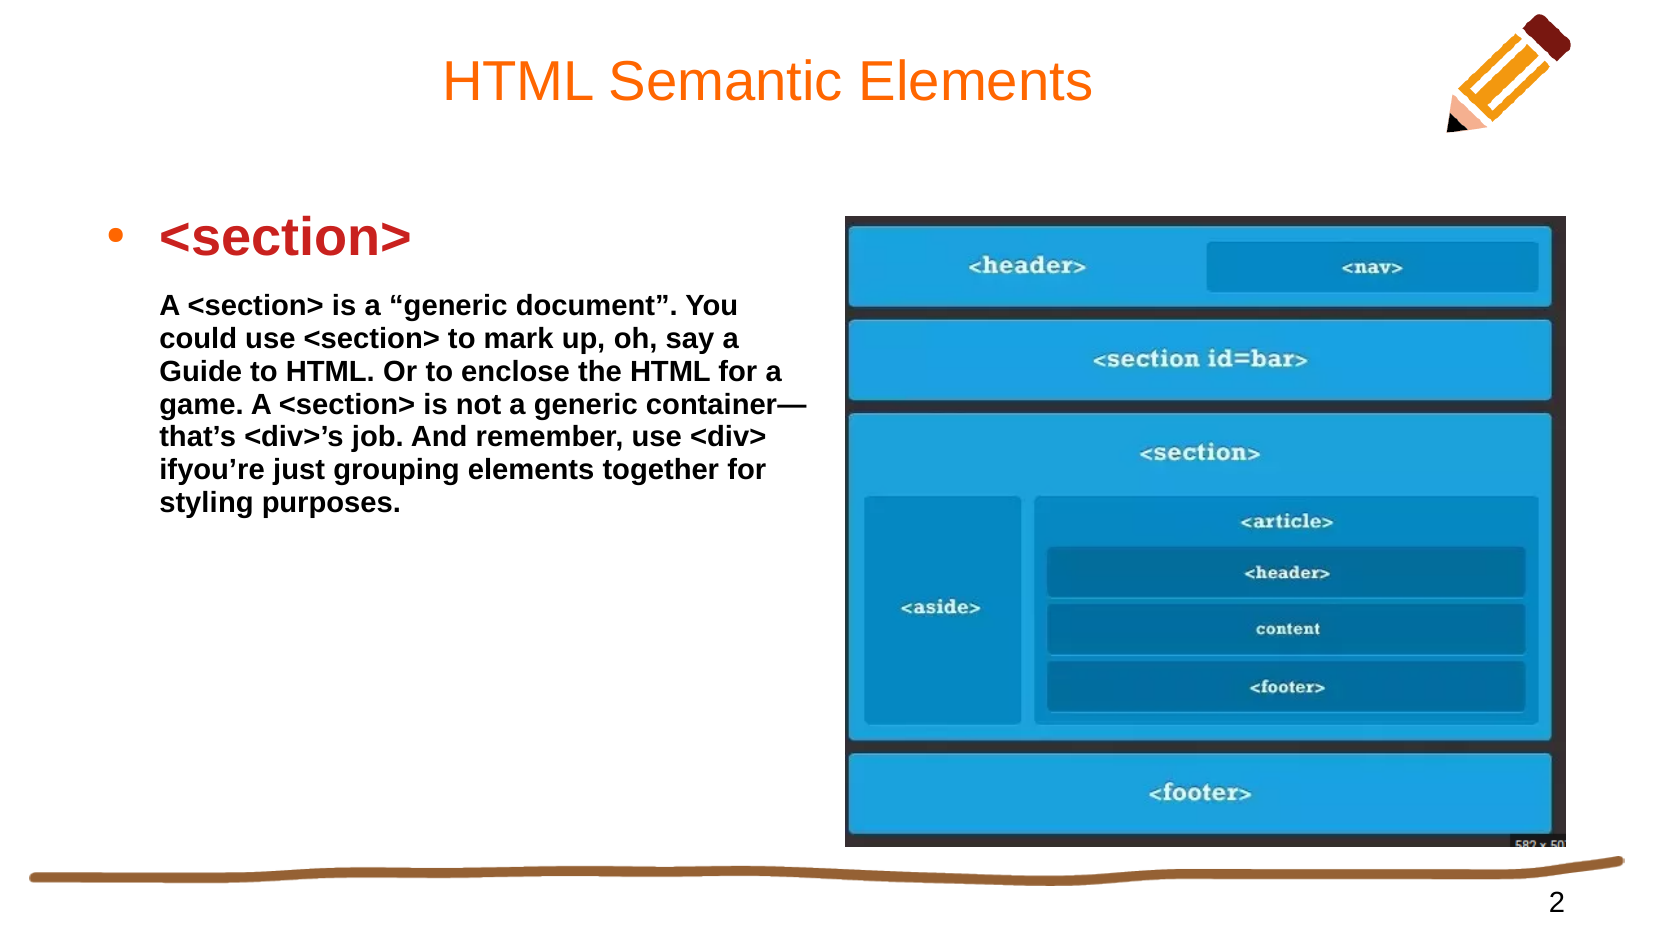

# HTML Semantic Elements
<section>
A <section> is a “generic document”. You could use <section> to mark up, oh, say a Guide to HTML. Or to enclose the HTML for a game. A <section> is not a generic container—that’s <div>’s job. And remember, use <div> ifyou’re just grouping elements together for styling purposes.
2